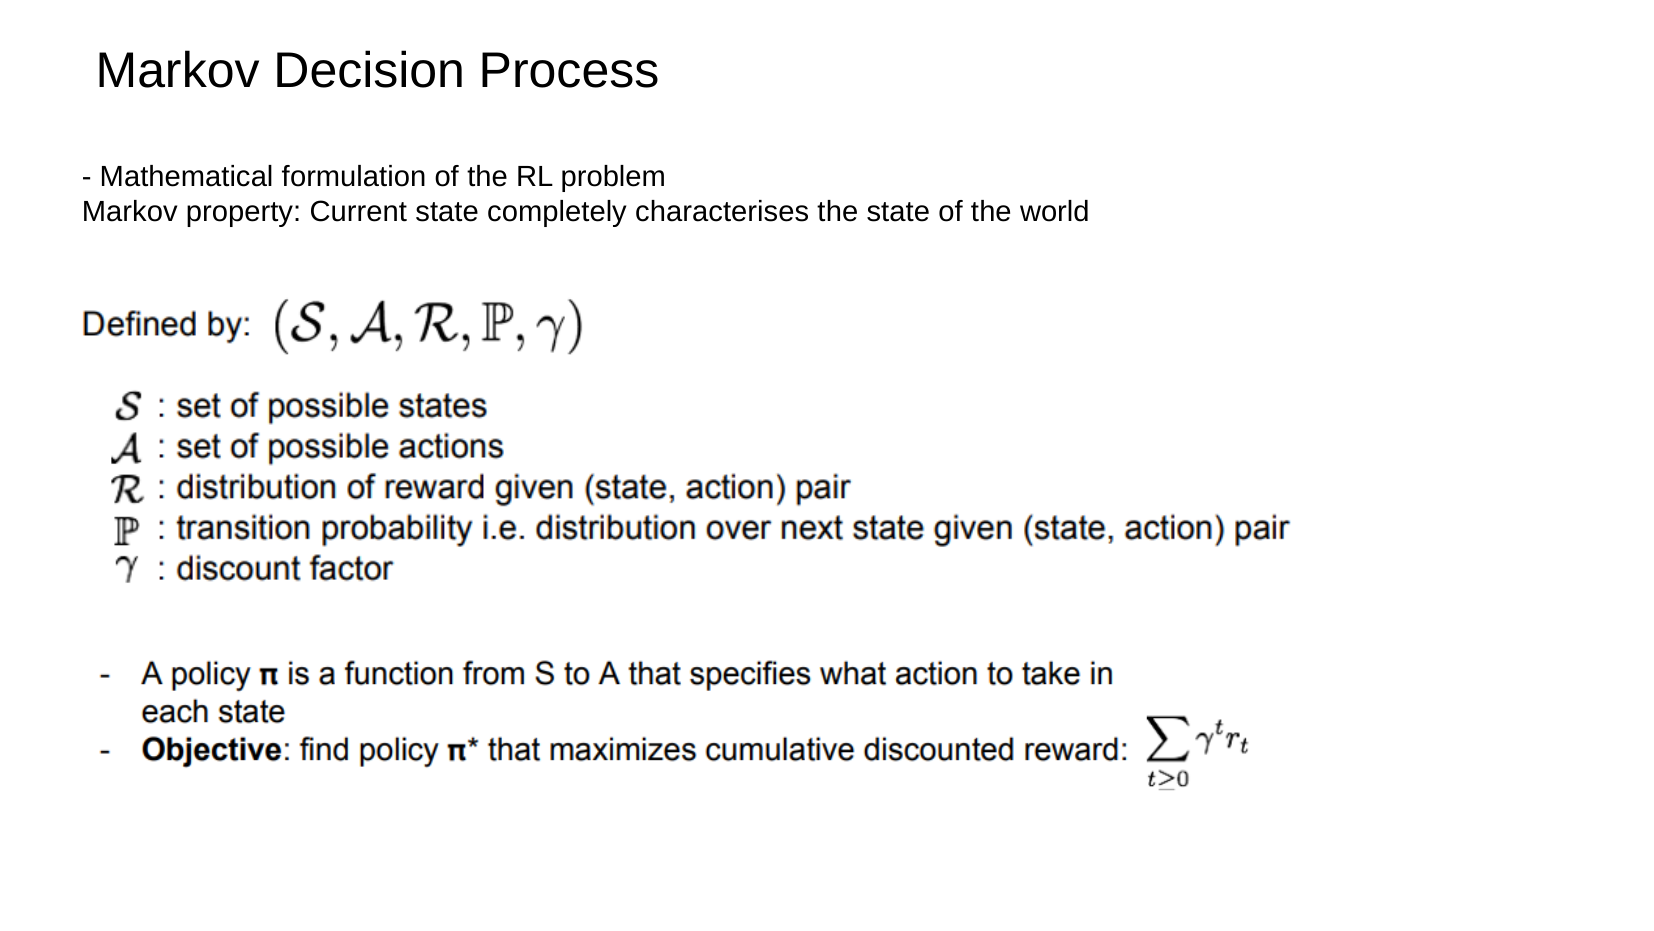

Markov Decision Process
- Mathematical formulation of the RL problem
Markov property: Current state completely characterises the state of the world